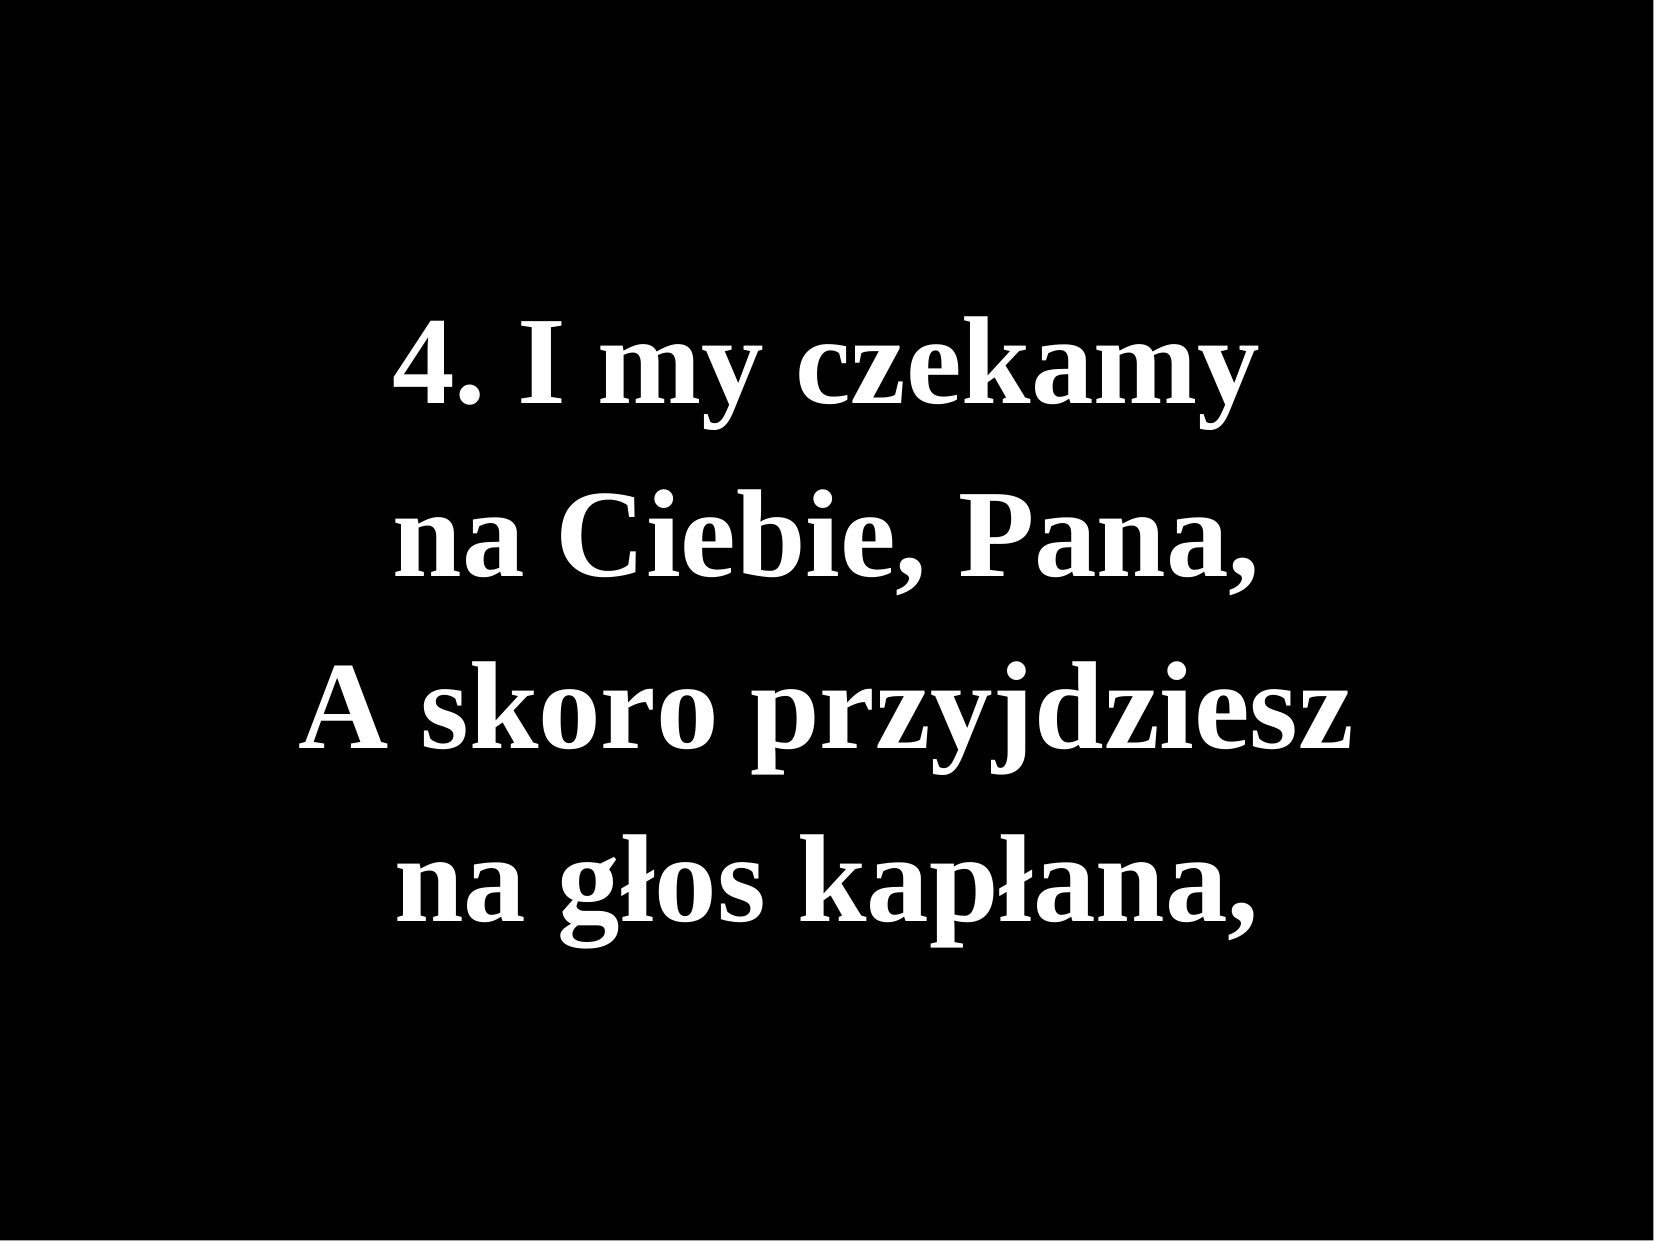

# 4. I my czekamy ppp na Ciebie, Pana, ppp A skoro przyjdziesz ppp na głos kapłana,